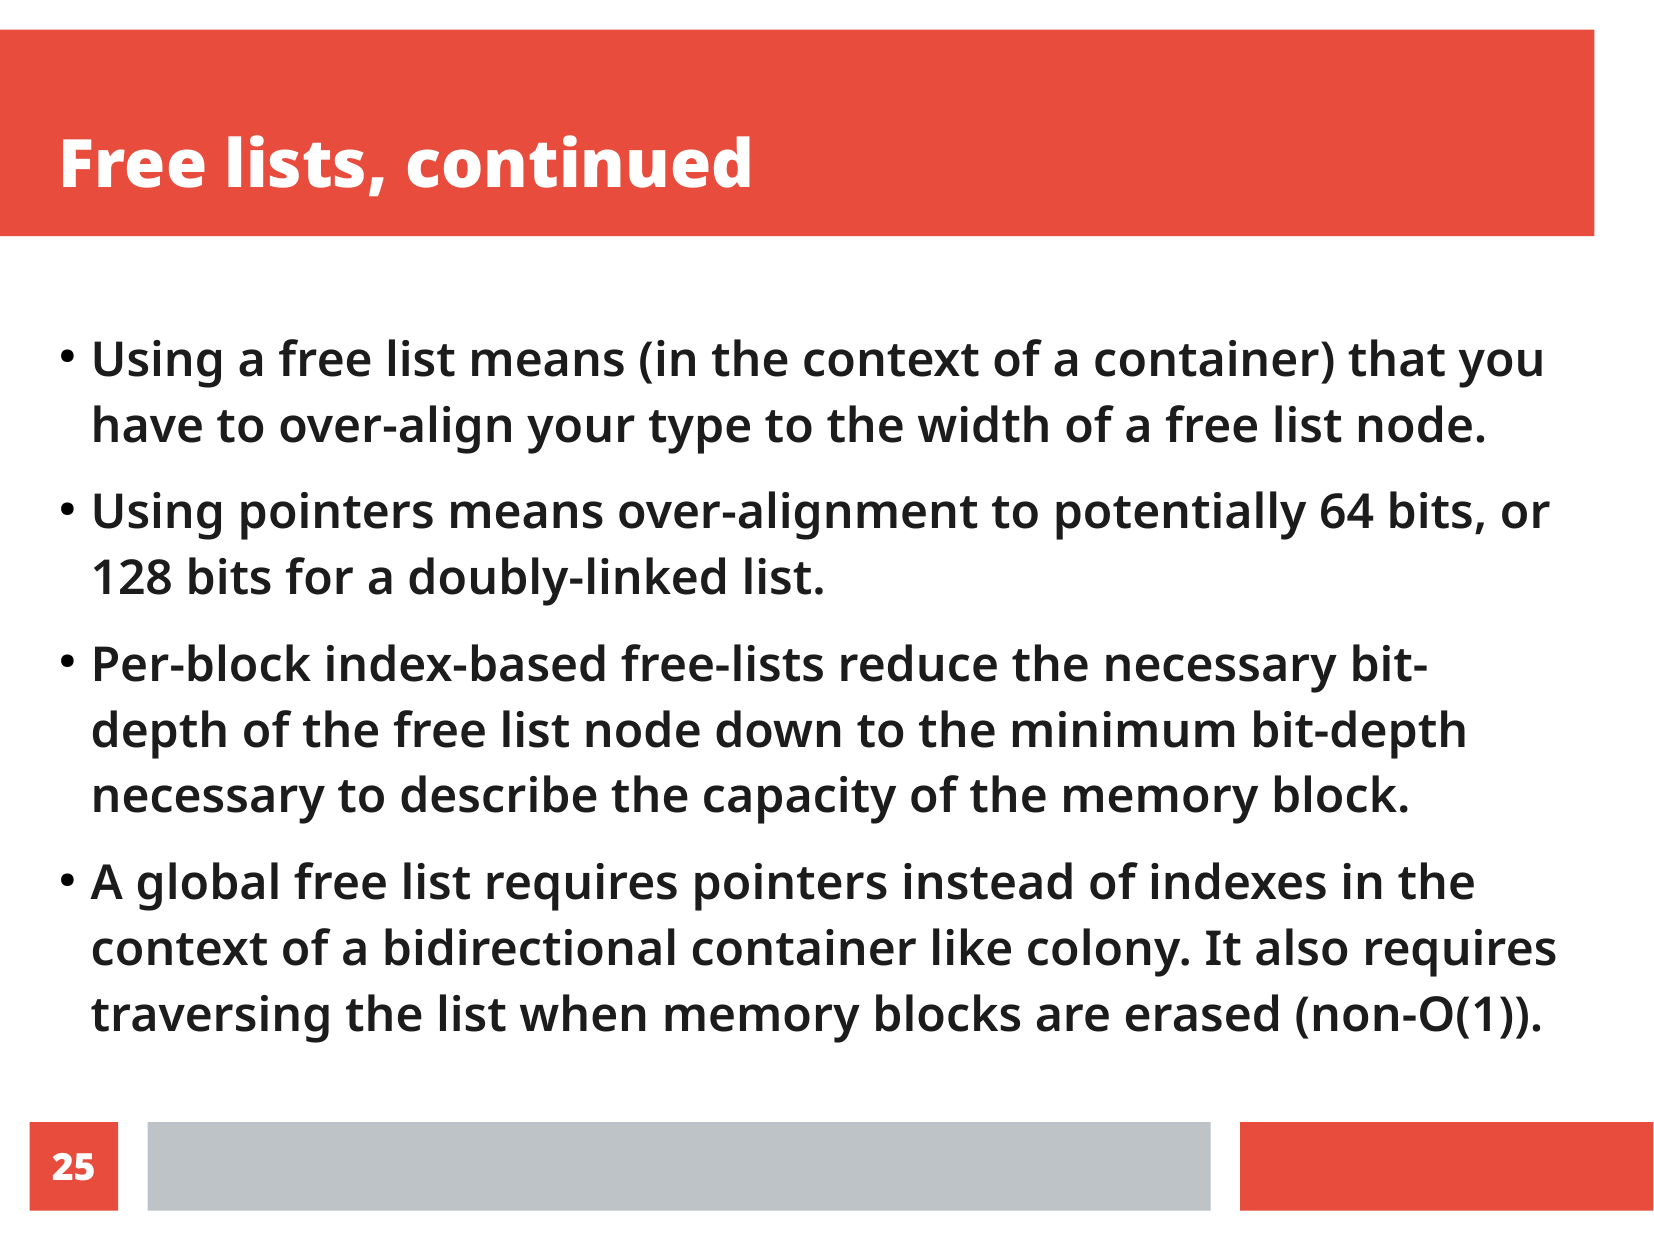

# Free lists, continued
Using a free list means (in the context of a container) that you have to over-align your type to the width of a free list node.
Using pointers means over-alignment to potentially 64 bits, or 128 bits for a doubly-linked list.
Per-block index-based free-lists reduce the necessary bit-depth of the free list node down to the minimum bit-depth necessary to describe the capacity of the memory block.
A global free list requires pointers instead of indexes in the context of a bidirectional container like colony. It also requires traversing the list when memory blocks are erased (non-O(1)).
25